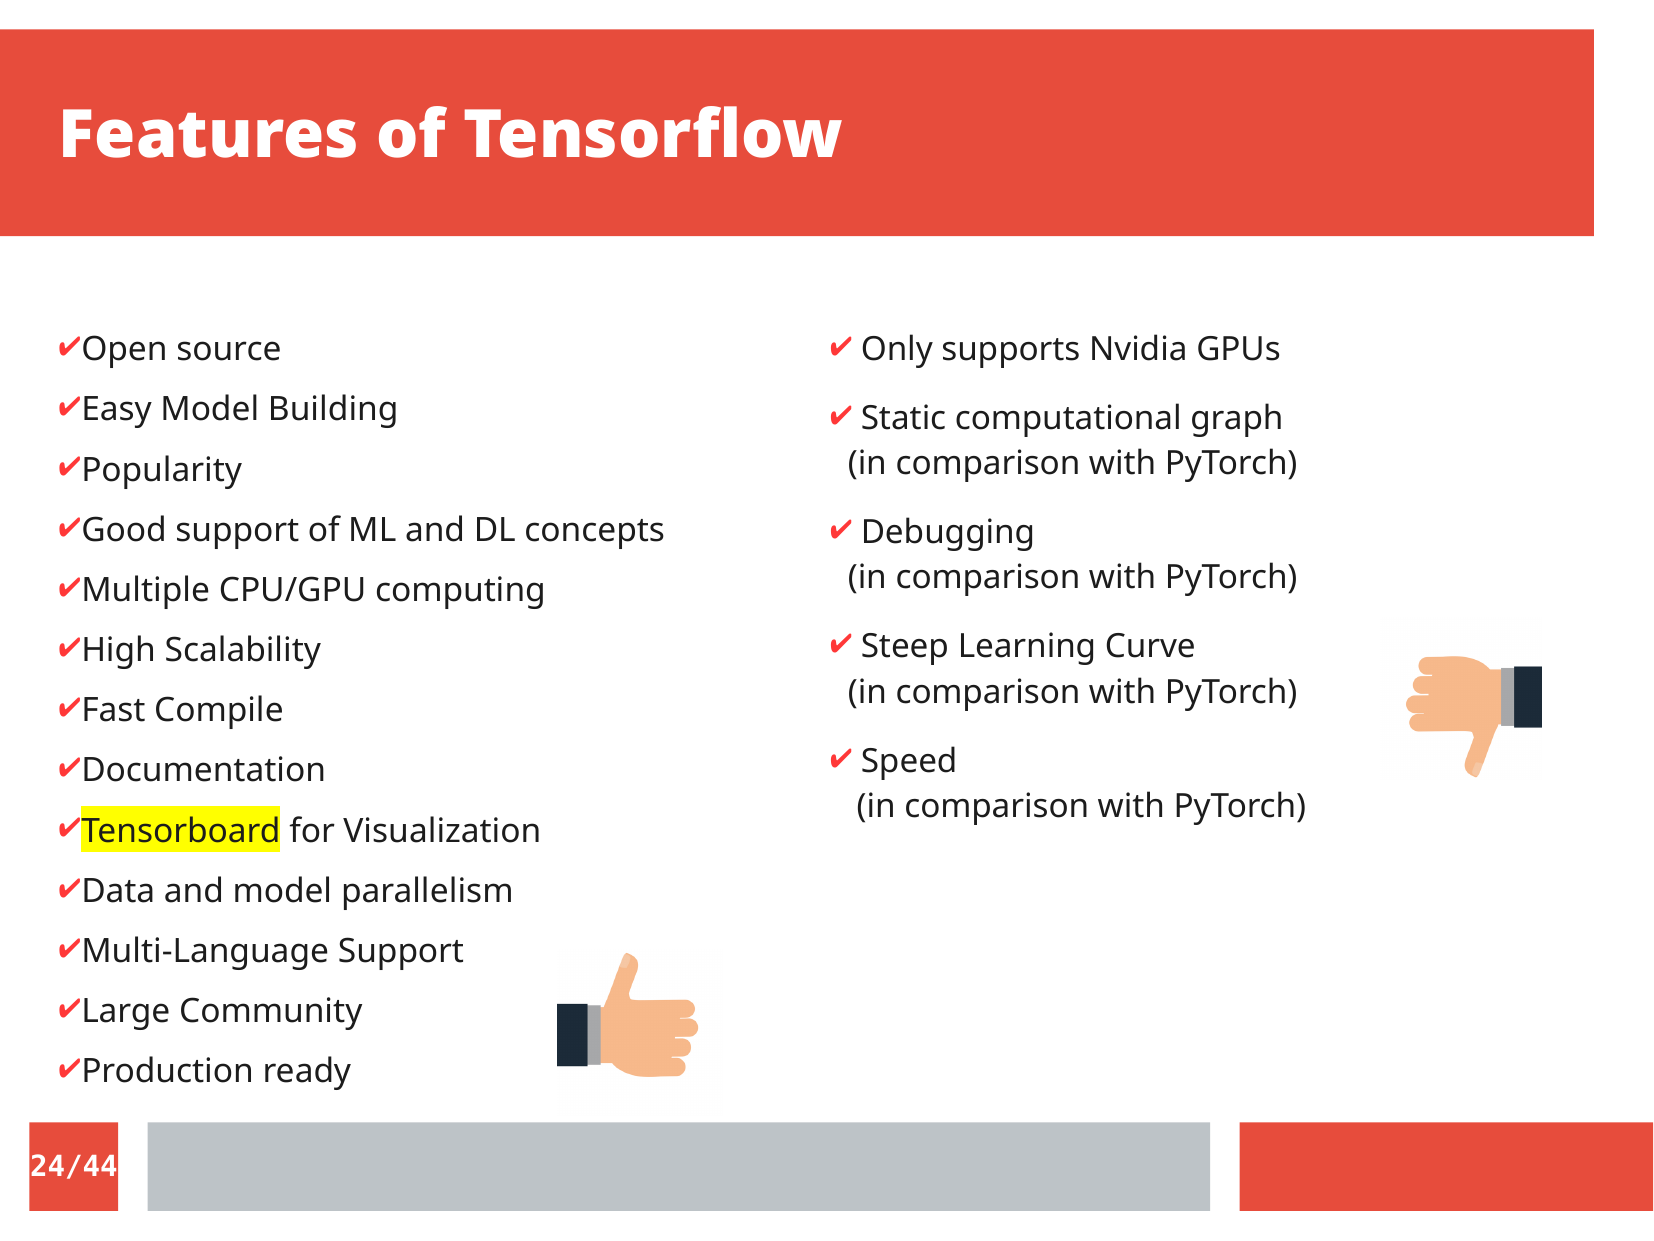

# Features of Tensorflow
 Open source
 Easy Model Building
 Popularity
 Good support of ML and DL concepts
 Multiple CPU/GPU computing
 High Scalability
 Fast Compile
 Documentation
 Tensorboard for Visualization
 Data and model parallelism
 Multi-Language Support
 Large Community
 Production ready
 Only supports Nvidia GPUs
 Static computational graph
 (in comparison with PyTorch)
 Debugging
 (in comparison with PyTorch)
 Steep Learning Curve
 (in comparison with PyTorch)
 Speed
 (in comparison with PyTorch)
24